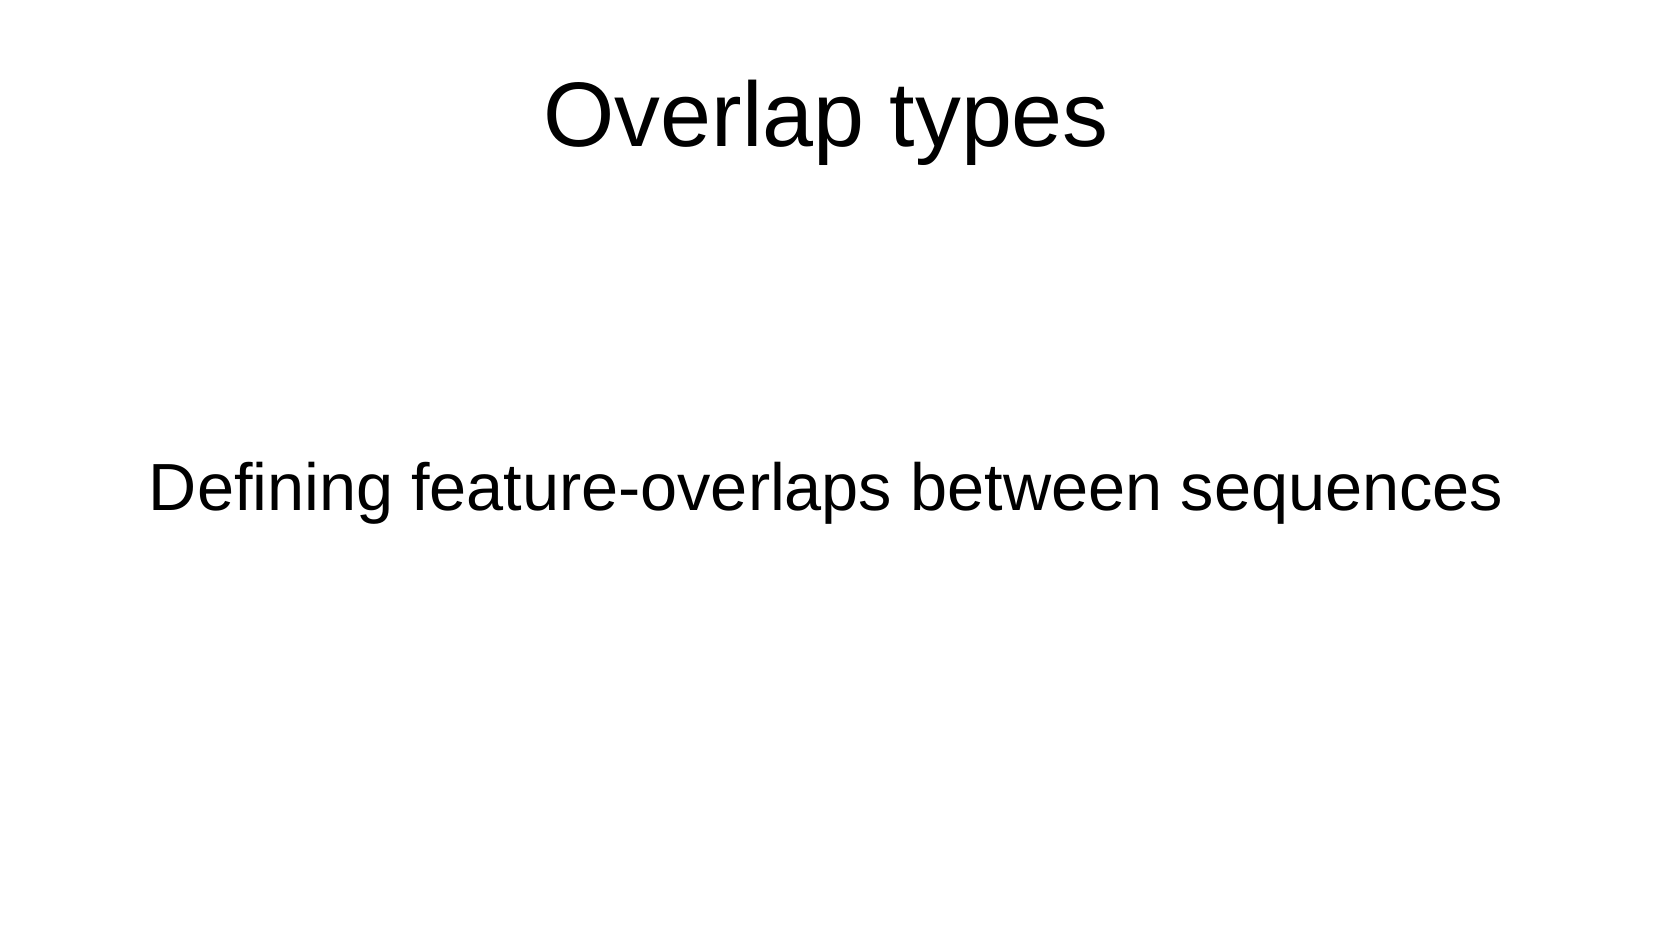

# Overlap types
Defining feature-overlaps between sequences